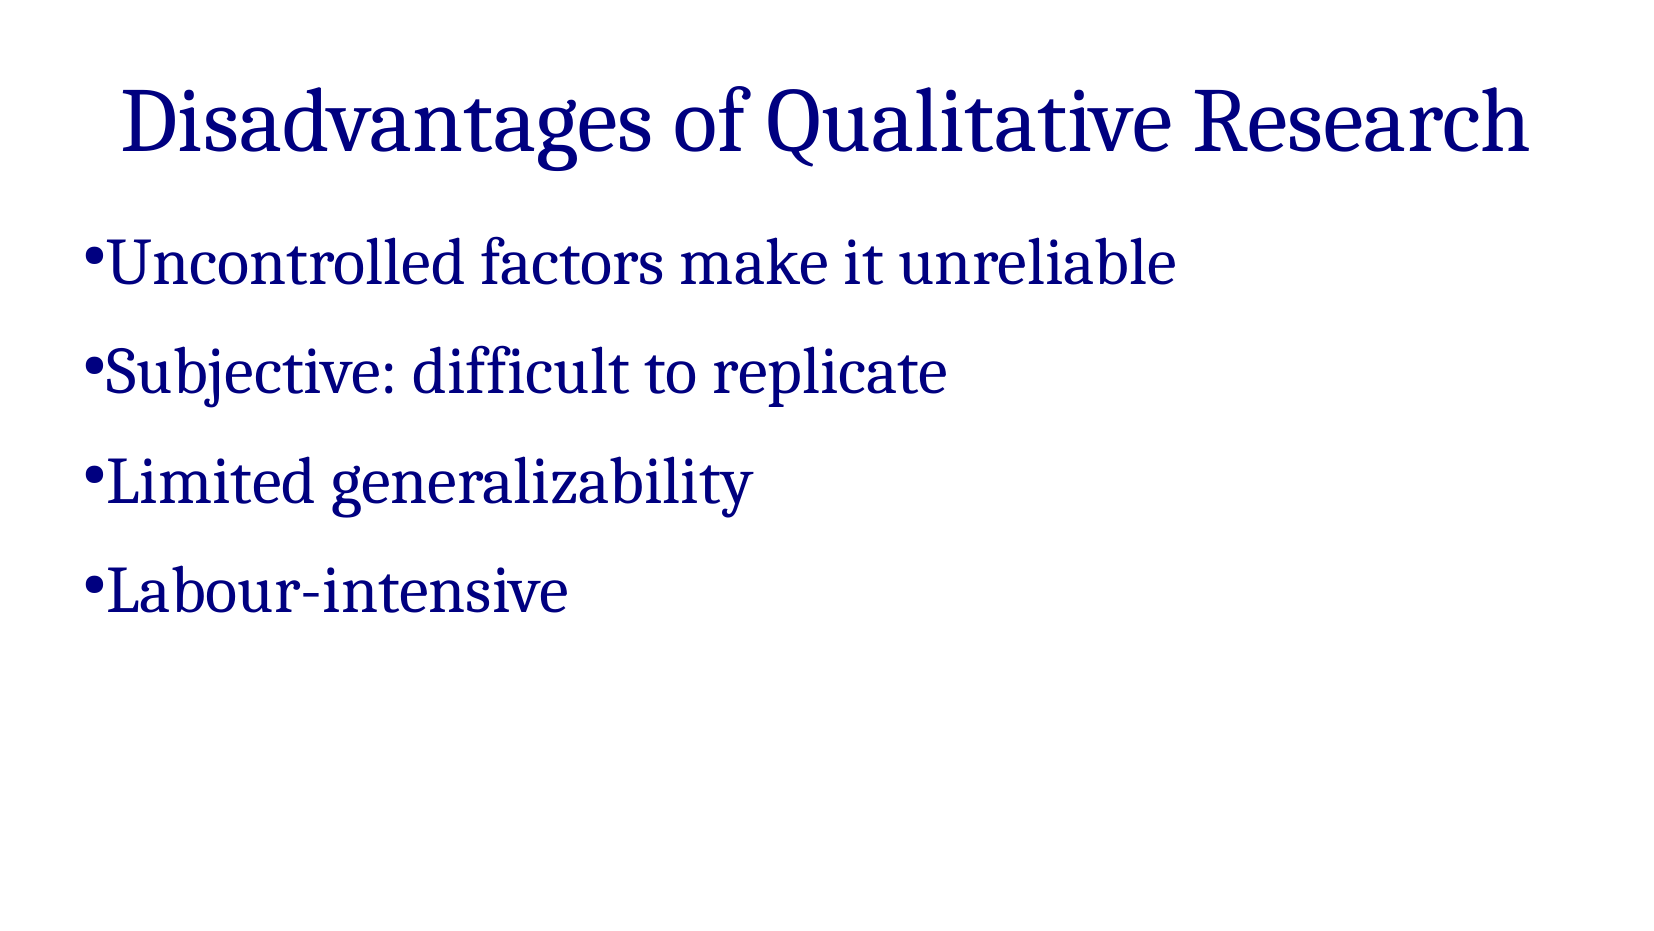

# Disadvantages of Qualitative Research
Uncontrolled factors make it unreliable
Subjective: difficult to replicate
Limited generalizability
Labour-intensive